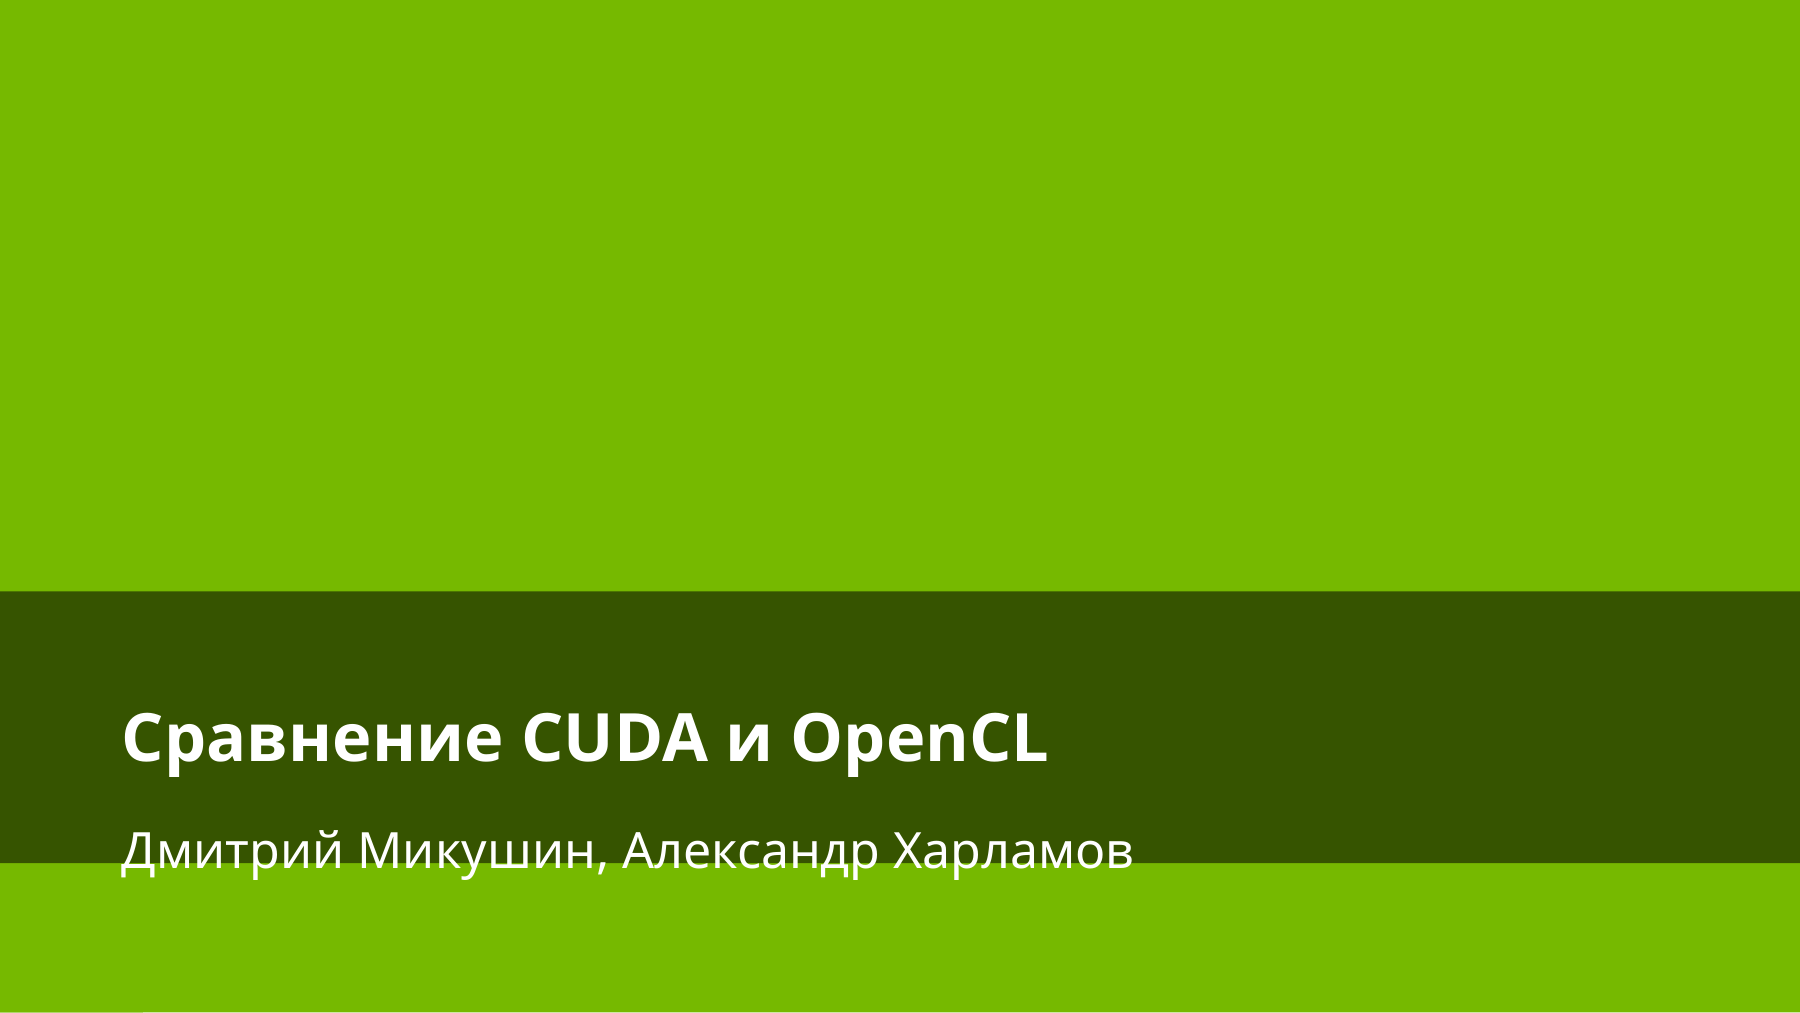

Сравнение CUDA и OpenCL
Дмитрий Микушин, Александр Харламов